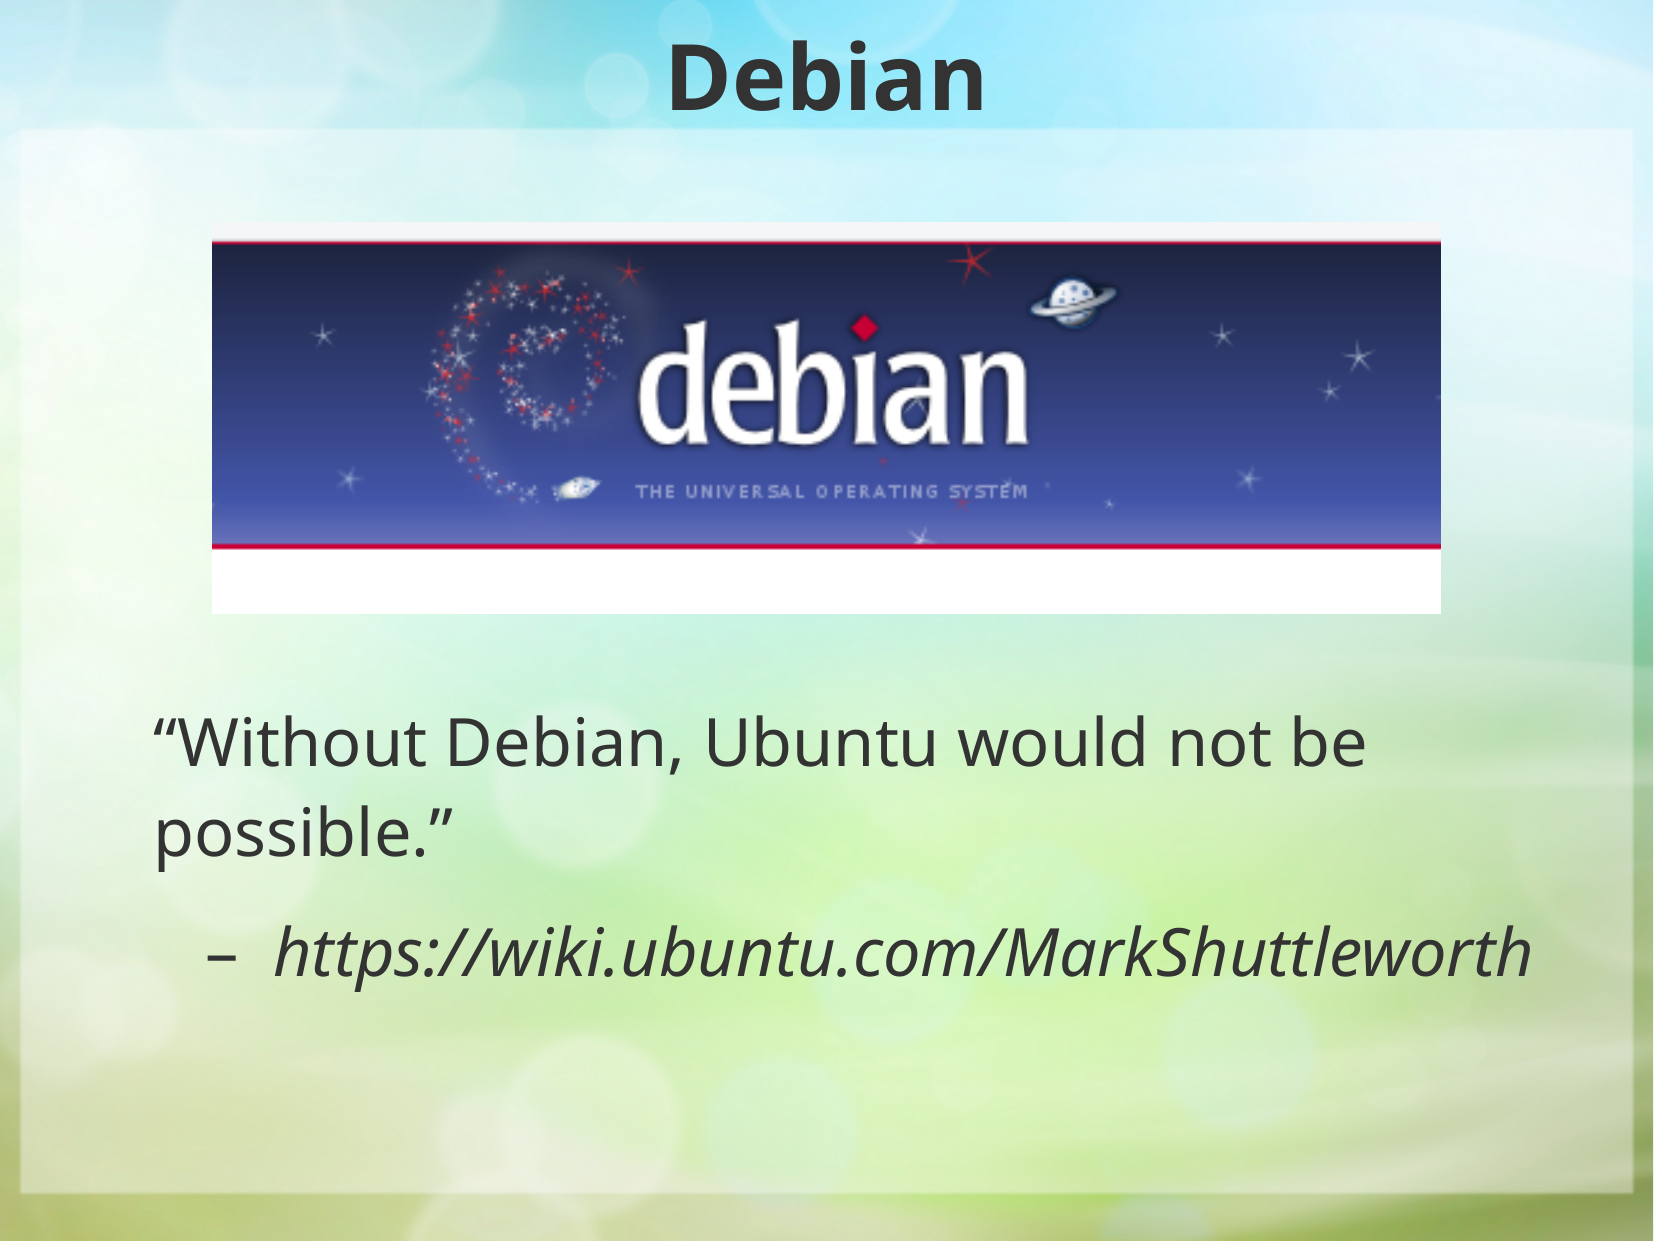

# Debian
“Without Debian, Ubuntu would not be possible.”
 – https://wiki.ubuntu.com/MarkShuttleworth